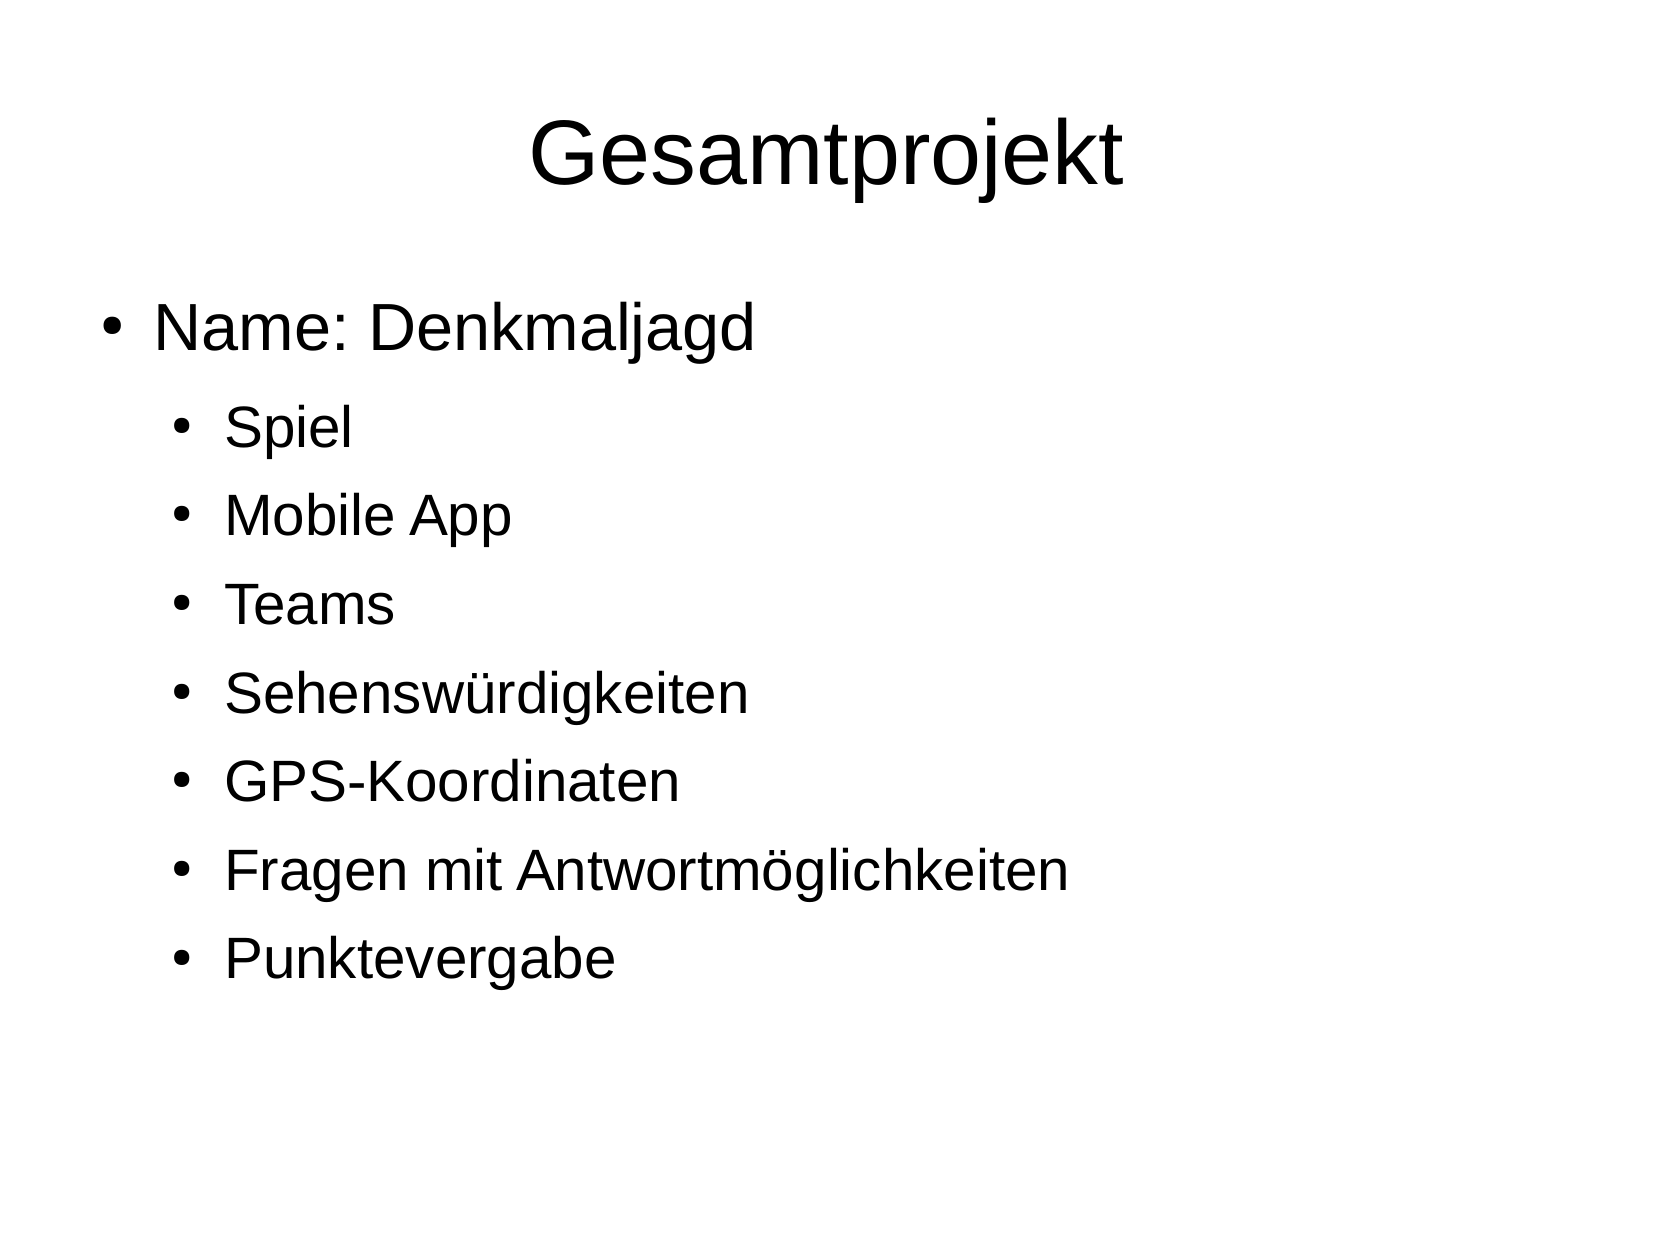

# Gesamtprojekt
Name: Denkmaljagd
Spiel
Mobile App
Teams
Sehenswürdigkeiten
GPS-Koordinaten
Fragen mit Antwortmöglichkeiten
Punktevergabe